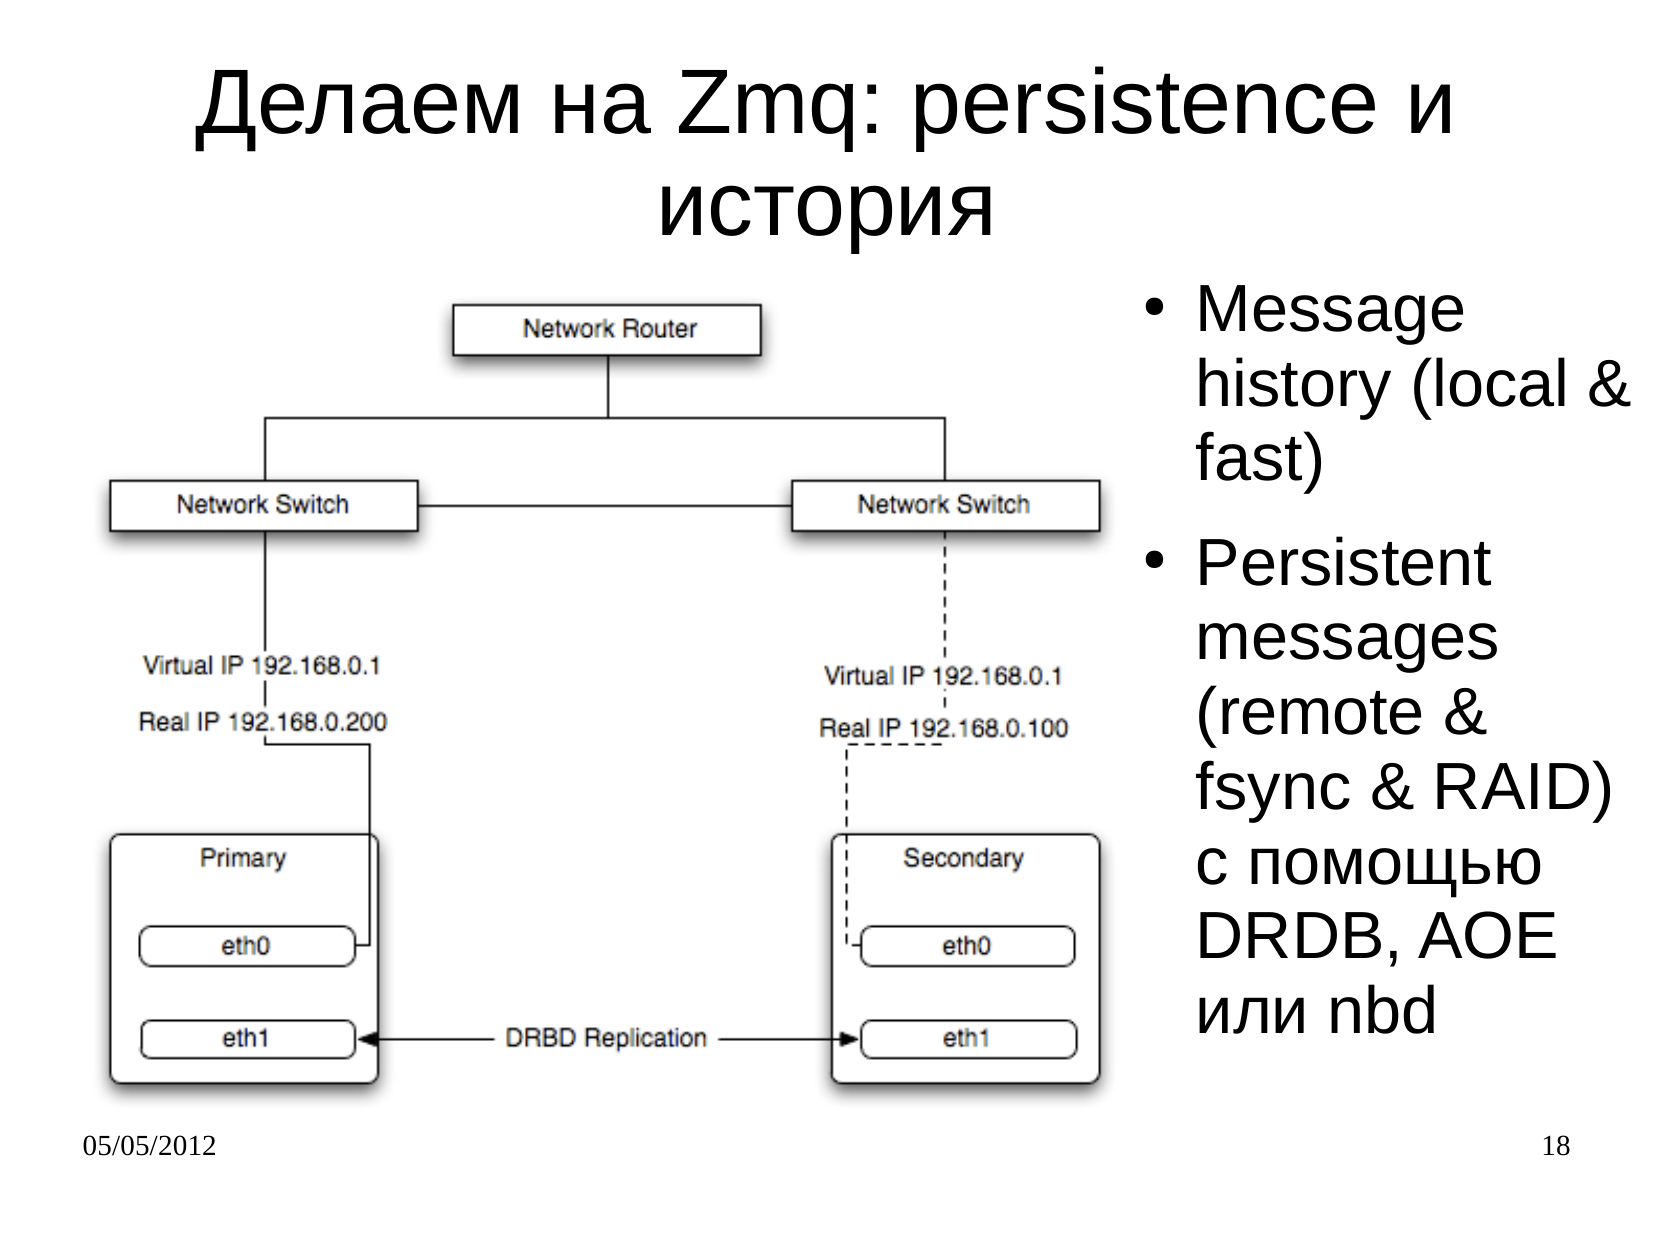

# Делаем на Zmq: persistence и история
Message history (local & fast)
Persistent messages (remote & fsync & RAID) с помощью DRDB, AOE или nbd
05/05/2012
18